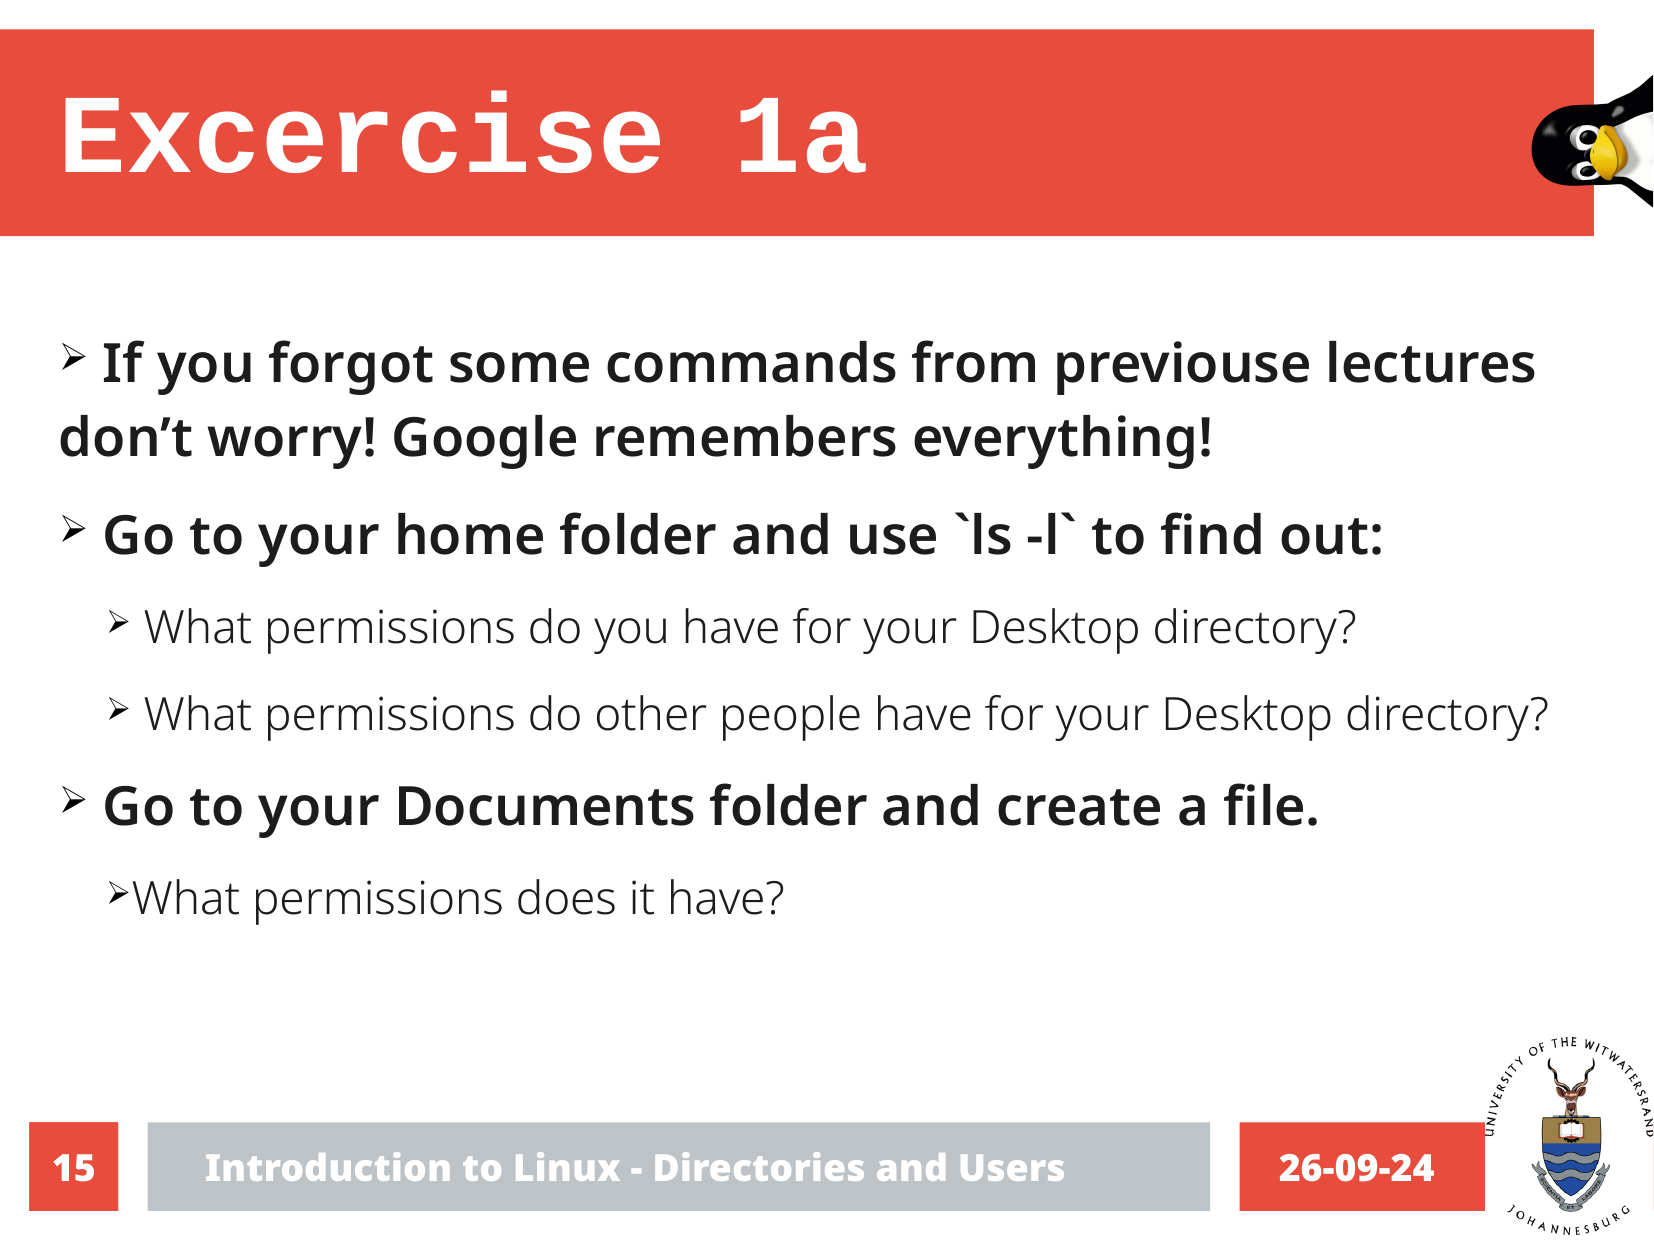

# Excercise 1a
 If you forgot some commands from previouse lectures don’t worry! Google remembers everything!
 Go to your home folder and use `ls -l` to find out:
 What permissions do you have for your Desktop directory?
 What permissions do other people have for your Desktop directory?
 Go to your Documents folder and create a file.
What permissions does it have?
15
 Introduction to Linux - Directories and Users